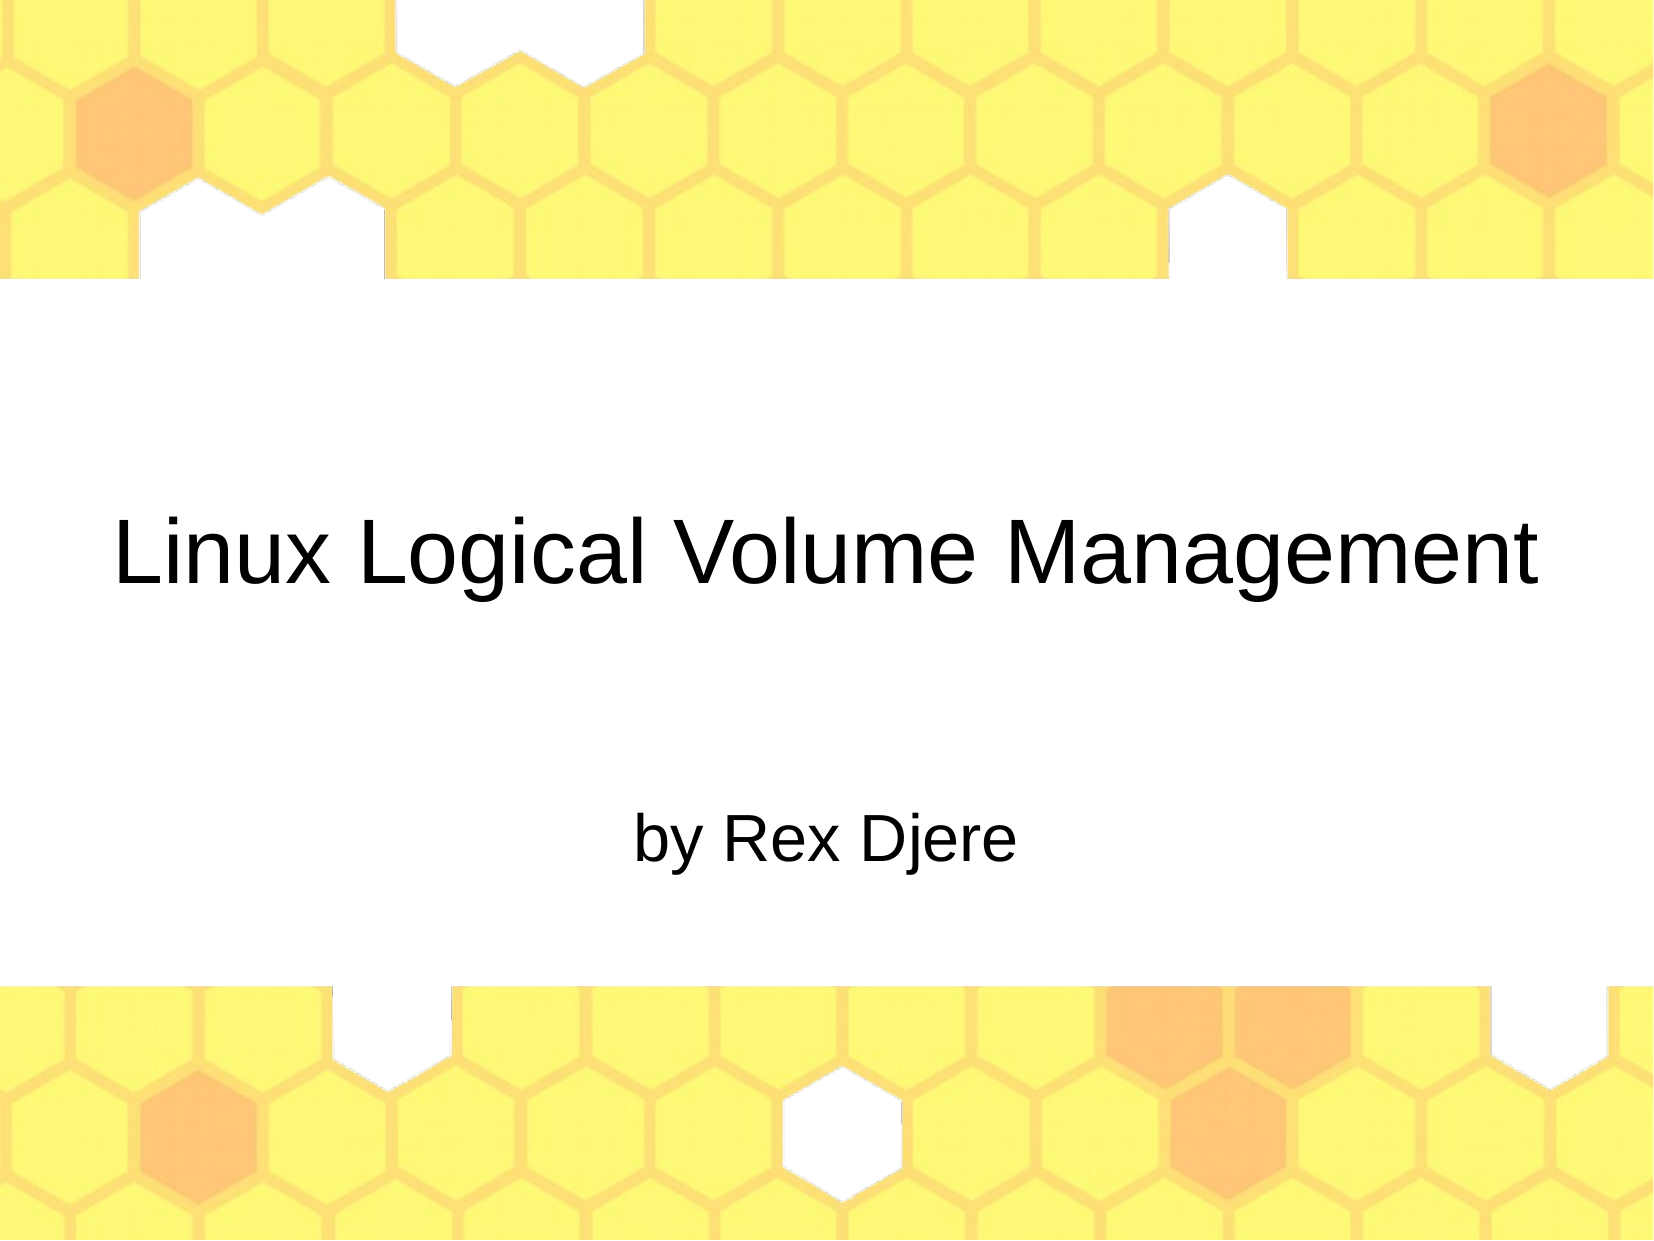

# Linux Logical Volume Management
by Rex Djere